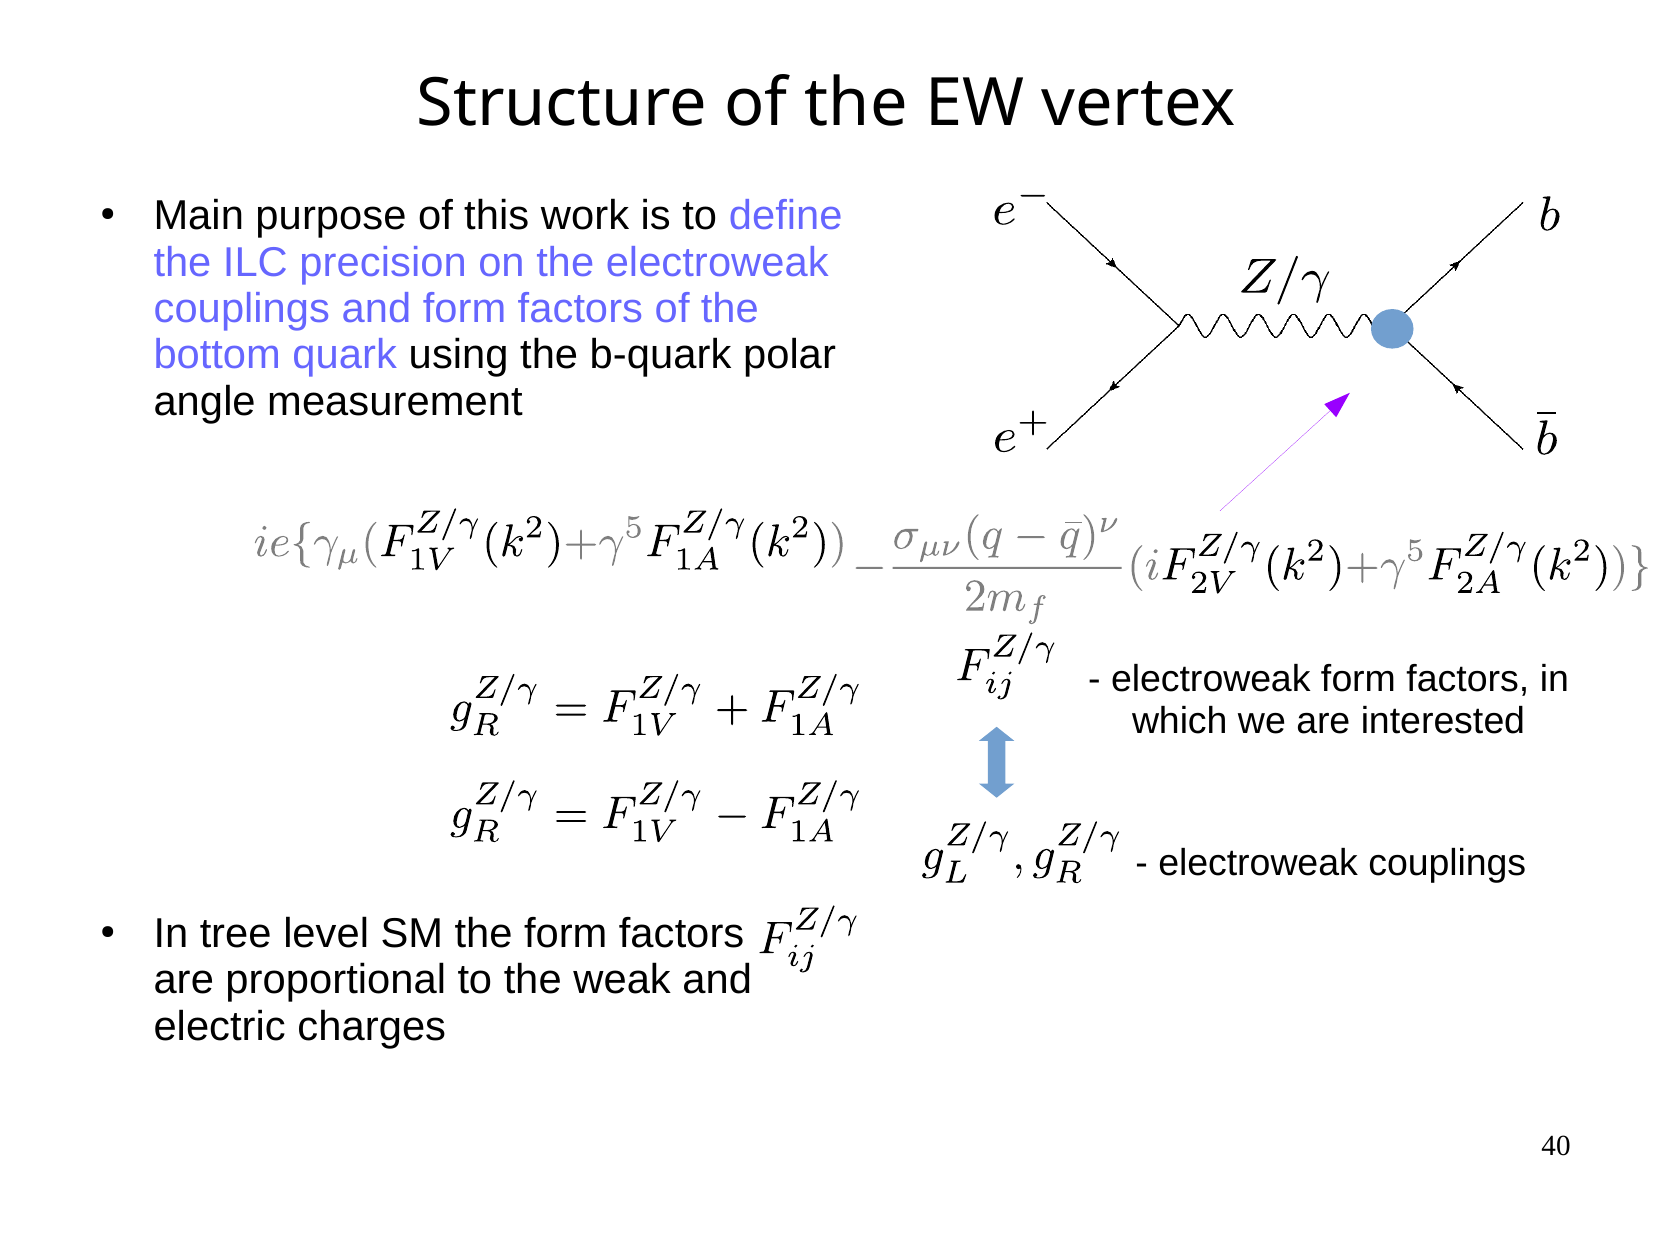

# Structure of the EW vertex
Main purpose of this work is to define the ILC precision on the electroweak couplings and form factors of the bottom quark using the b-quark polar angle measurement
In tree level SM the form factors are proportional to the weak and electric charges
- electroweak form factors, in which we are interested
- electroweak couplings
40